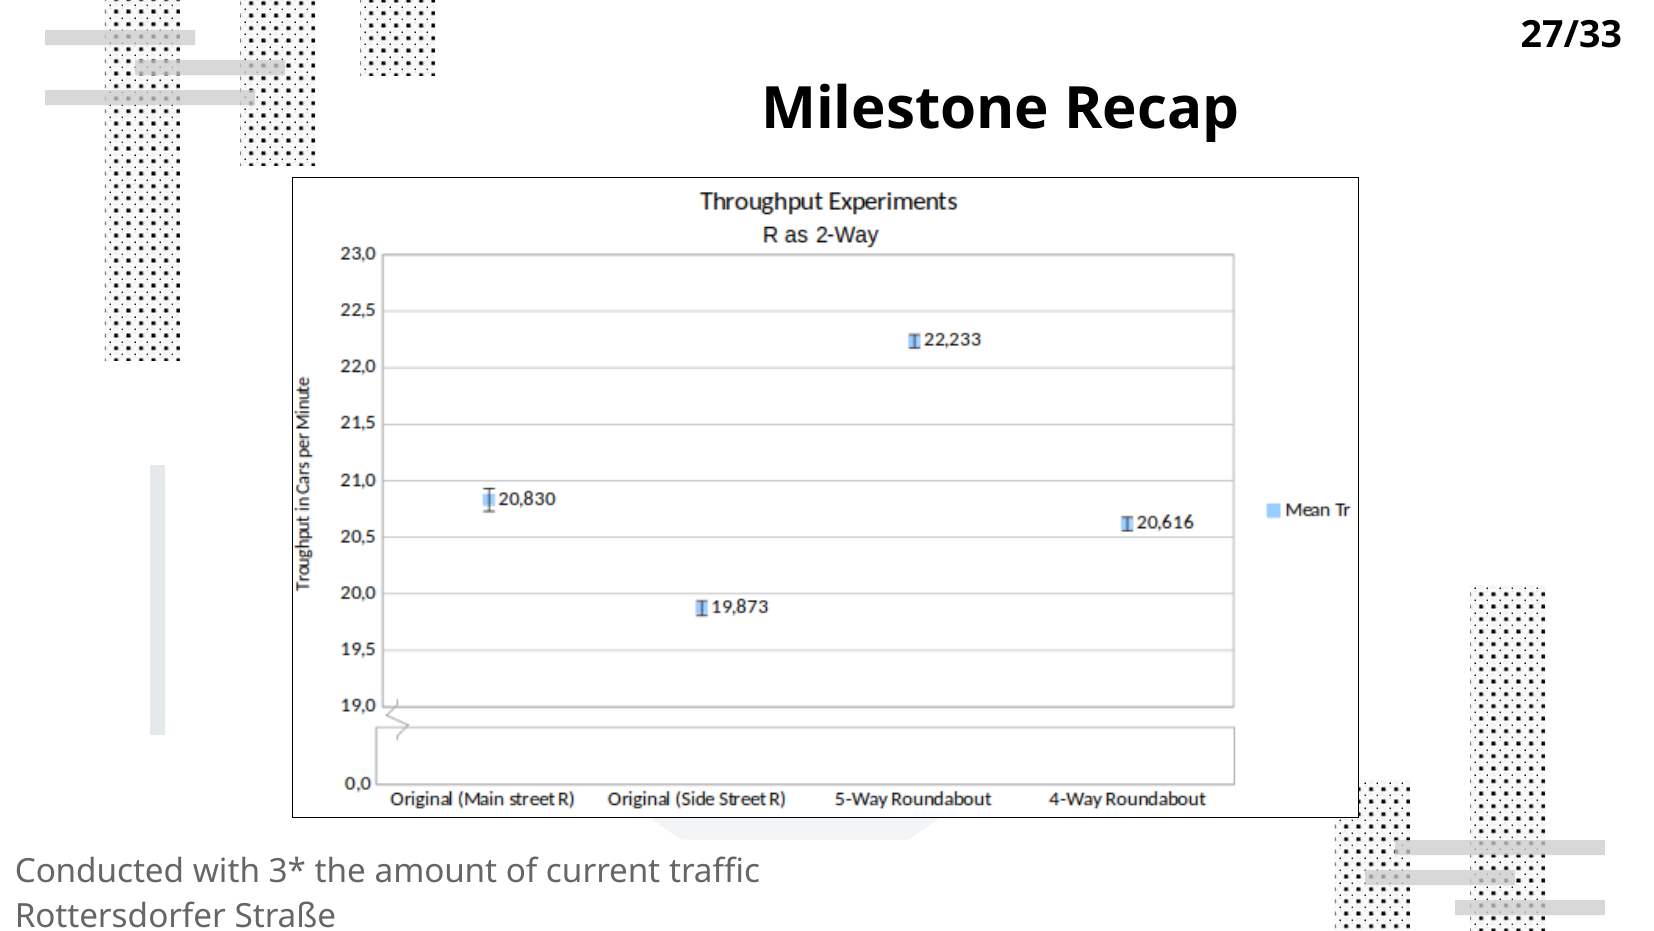

27/33
Milestone Recap
Conducted with 3* the amount of current traffic
Rottersdorfer Straße